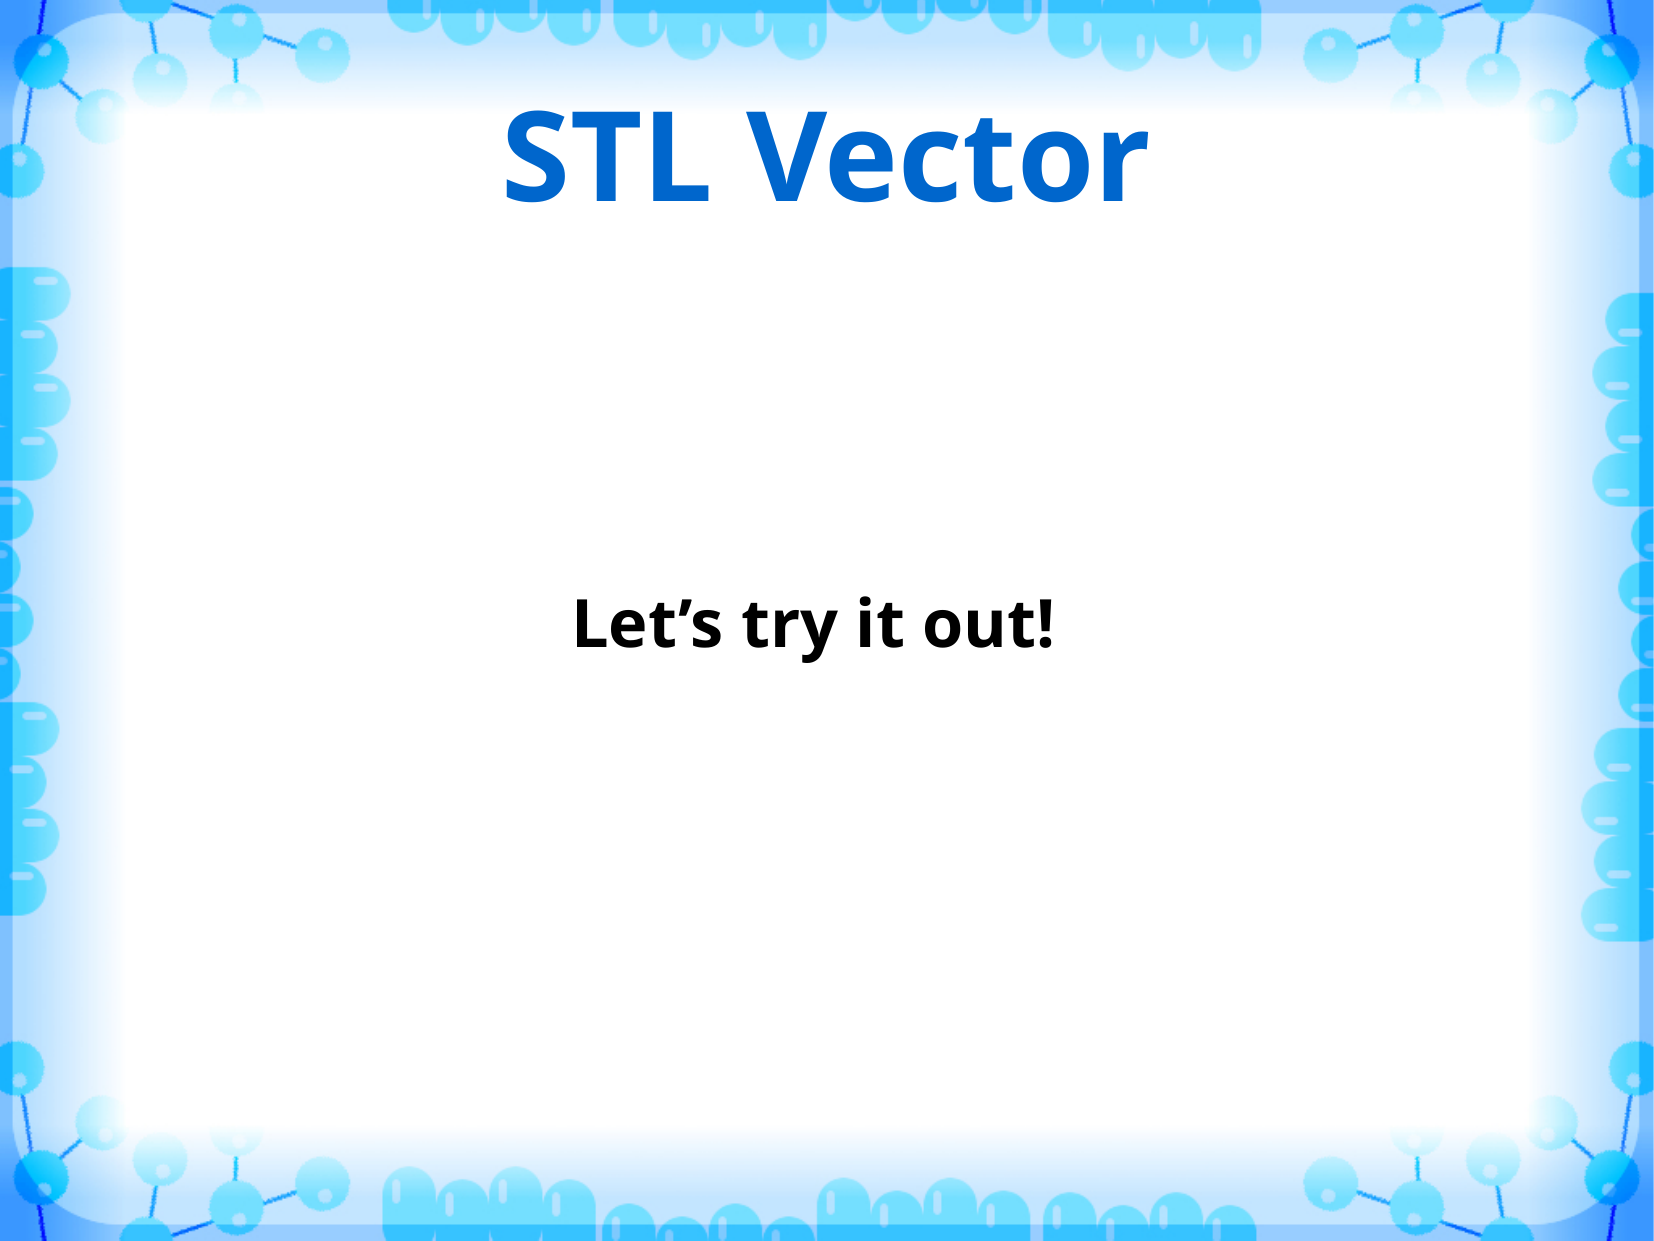

# STL Vector
Let’s try it out!